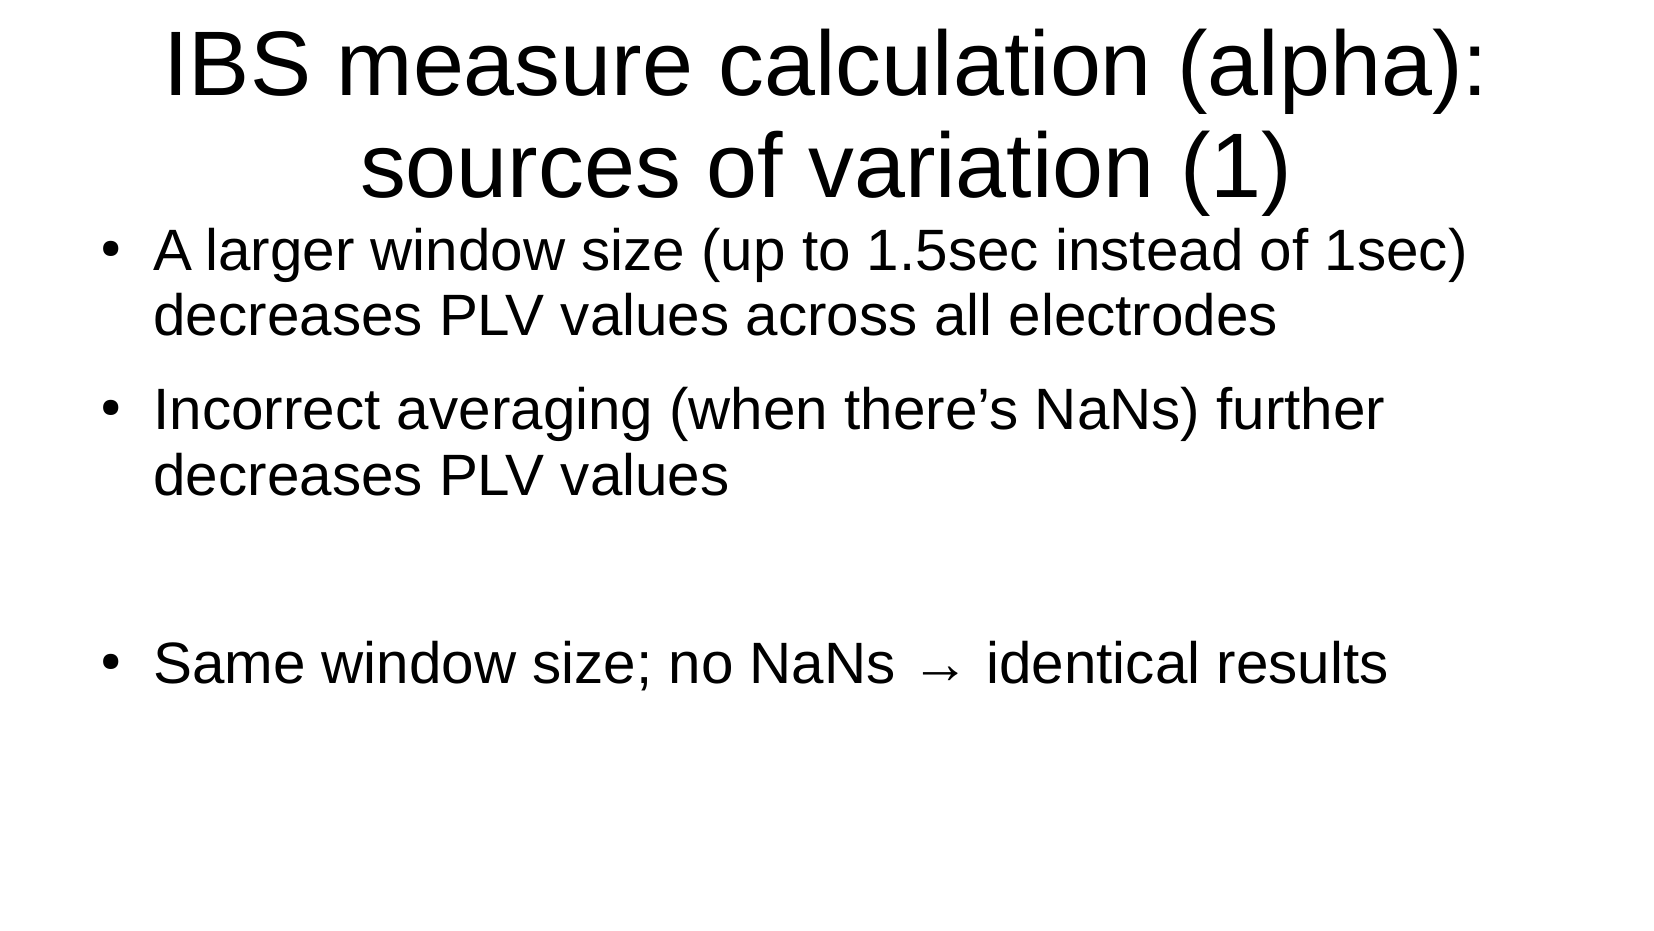

# IBS measure calculation (alpha): sources of variation (1)
A larger window size (up to 1.5sec instead of 1sec) decreases PLV values across all electrodes
Incorrect averaging (when there’s NaNs) further decreases PLV values
Same window size; no NaNs → identical results